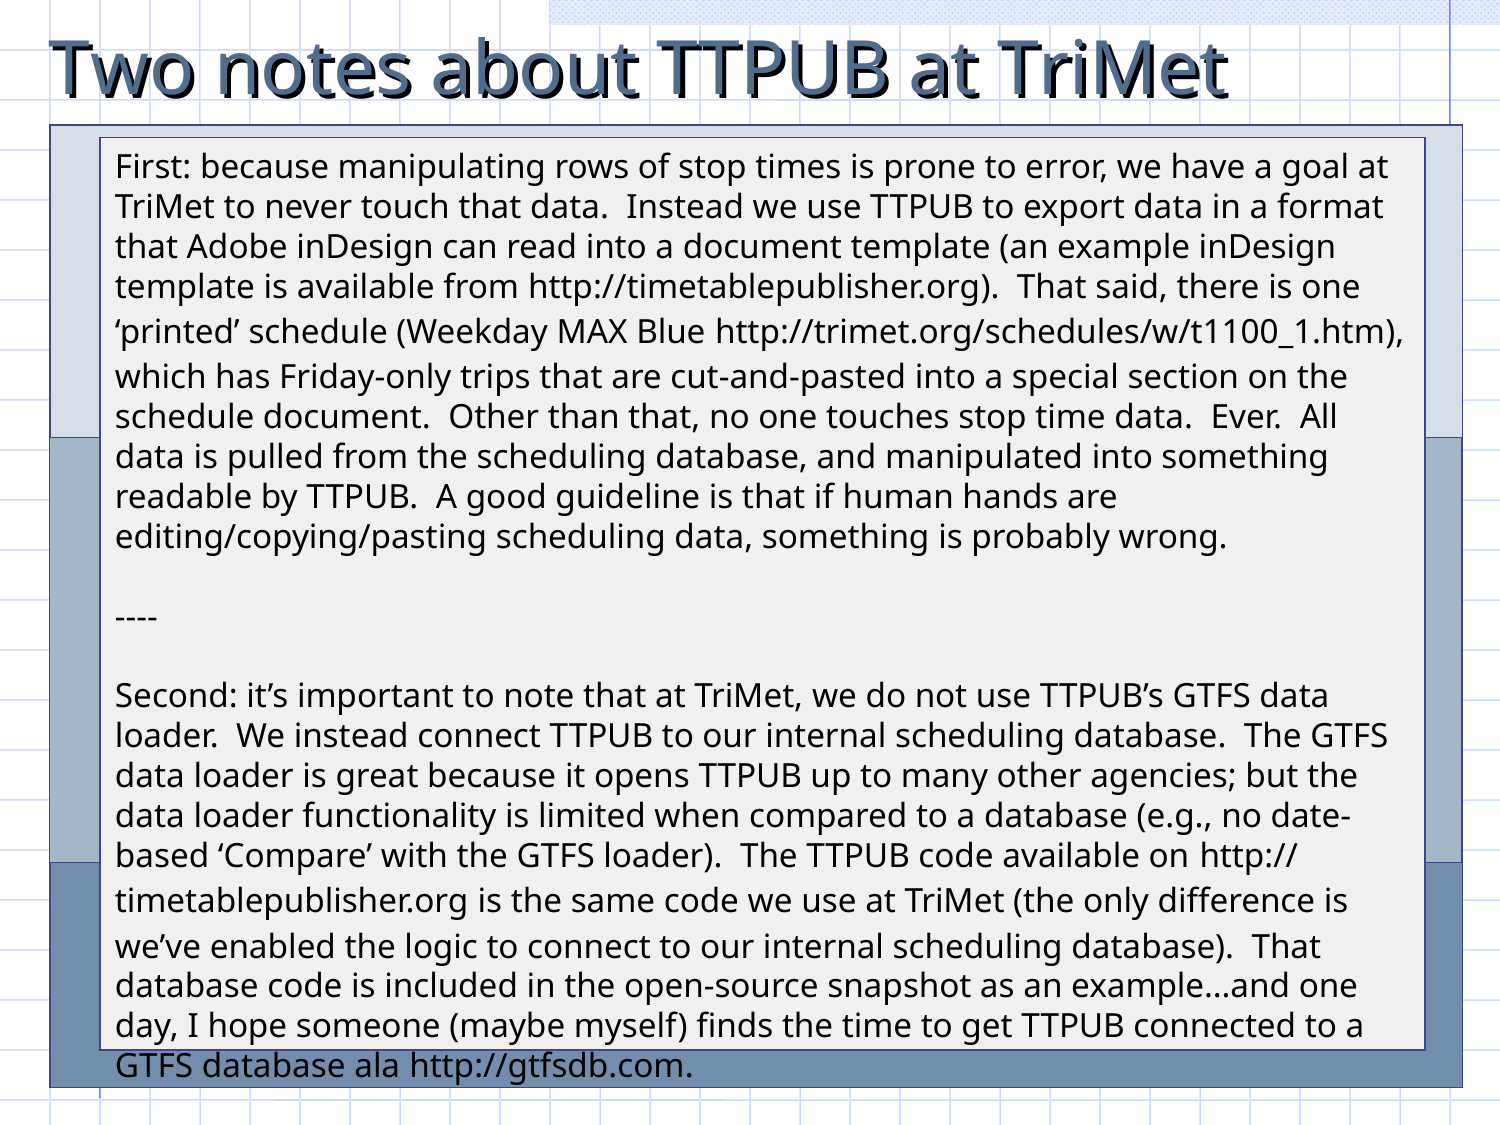

# Two notes about TTPUB at TriMet
First: because manipulating rows of stop times is prone to error, we have a goal at TriMet to never touch that data. Instead we use TTPUB to export data in a format that Adobe inDesign can read into a document template (an example inDesign template is available from http://timetablepublisher.org). That said, there is one ‘printed’ schedule (Weekday MAX Blue http://trimet.org/schedules/w/t1100_1.htm), which has Friday-only trips that are cut-and-pasted into a special section on the schedule document. Other than that, no one touches stop time data. Ever. All data is pulled from the scheduling database, and manipulated into something readable by TTPUB. A good guideline is that if human hands are editing/copying/pasting scheduling data, something is probably wrong.
----
Second: it’s important to note that at TriMet, we do not use TTPUB’s GTFS data loader. We instead connect TTPUB to our internal scheduling database. The GTFS data loader is great because it opens TTPUB up to many other agencies; but the data loader functionality is limited when compared to a database (e.g., no date-based ‘Compare’ with the GTFS loader). The TTPUB code available on http://timetablepublisher.org is the same code we use at TriMet (the only difference is we’ve enabled the logic to connect to our internal scheduling database). That database code is included in the open-source snapshot as an example…and one day, I hope someone (maybe myself) finds the time to get TTPUB connected to a GTFS database ala http://gtfsdb.com.